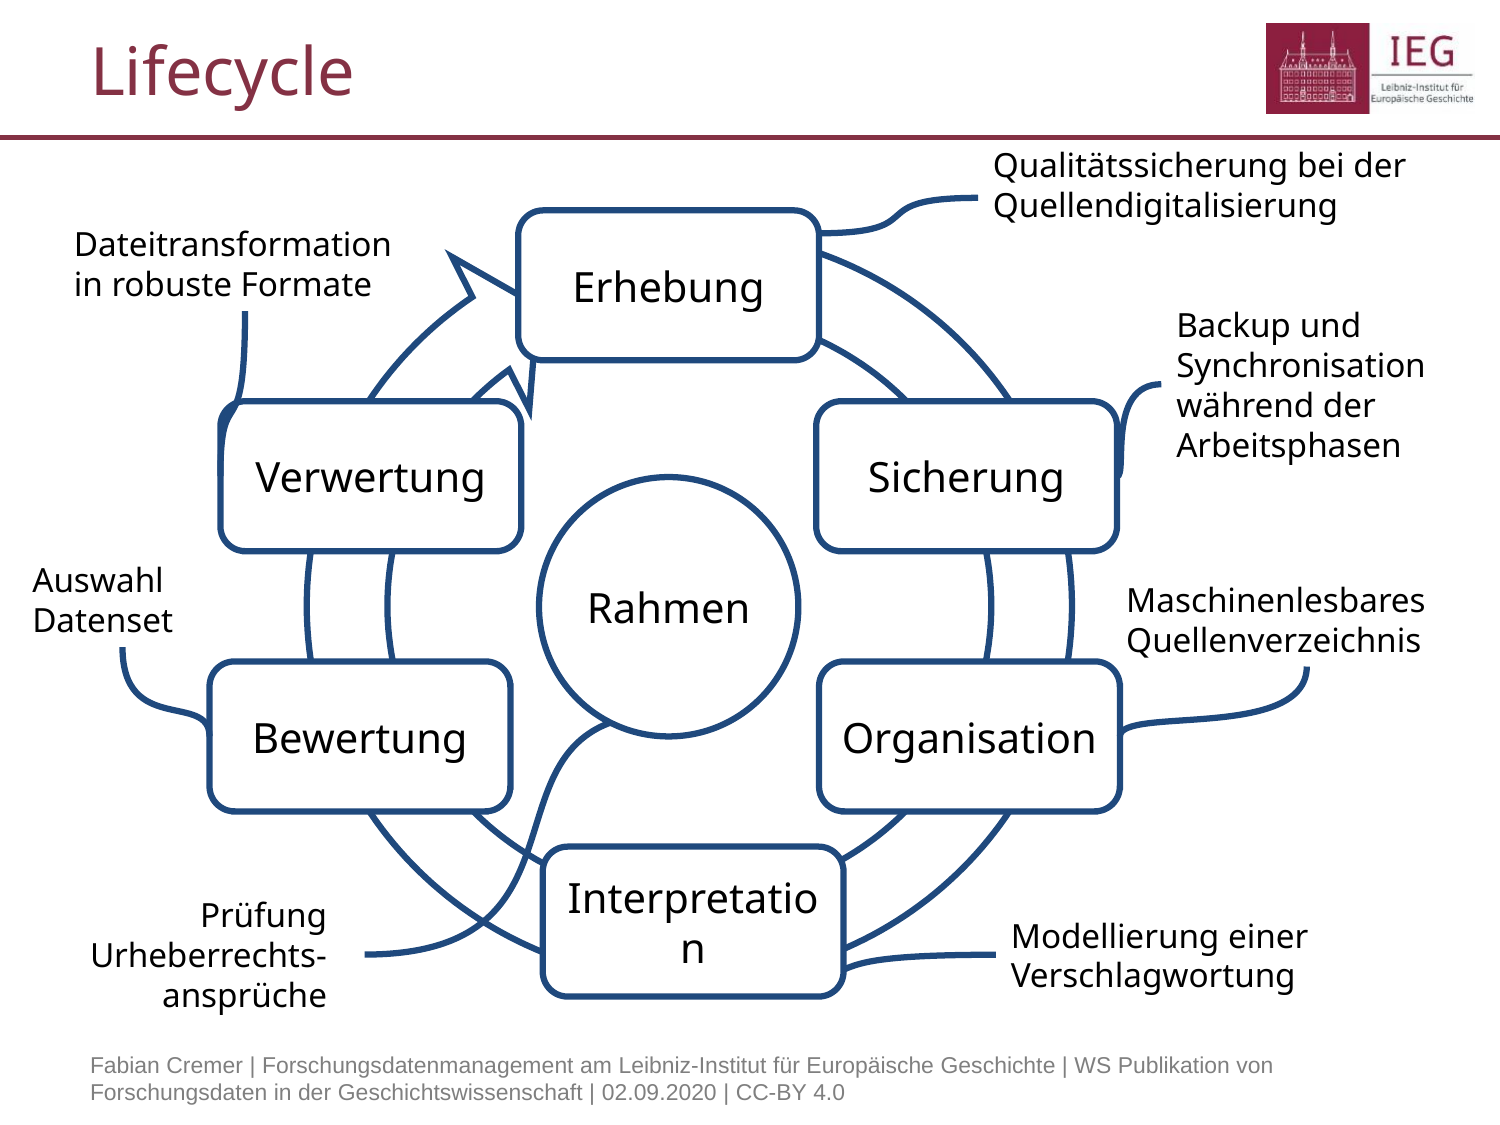

# Lifecycle
Qualitätssicherung bei der Quellendigitalisierung
Erhebung
Dateitransformation in robuste Formate
Backup und Synchronisation während der Arbeitsphasen
Verwertung
Sicherung
Rahmen
Auswahl
Datenset
Maschinenlesbares Quellenverzeichnis
Bewertung
Organisation
Prüfung
Urheberrechts-ansprüche
Interpretation
Modellierung einer Verschlagwortung
Fabian Cremer | Forschungsdatenmanagement am Leibniz-Institut für Europäische Geschichte | WS Publikation von Forschungsdaten in der Geschichtswissenschaft | 02.09.2020 | CC-BY 4.0